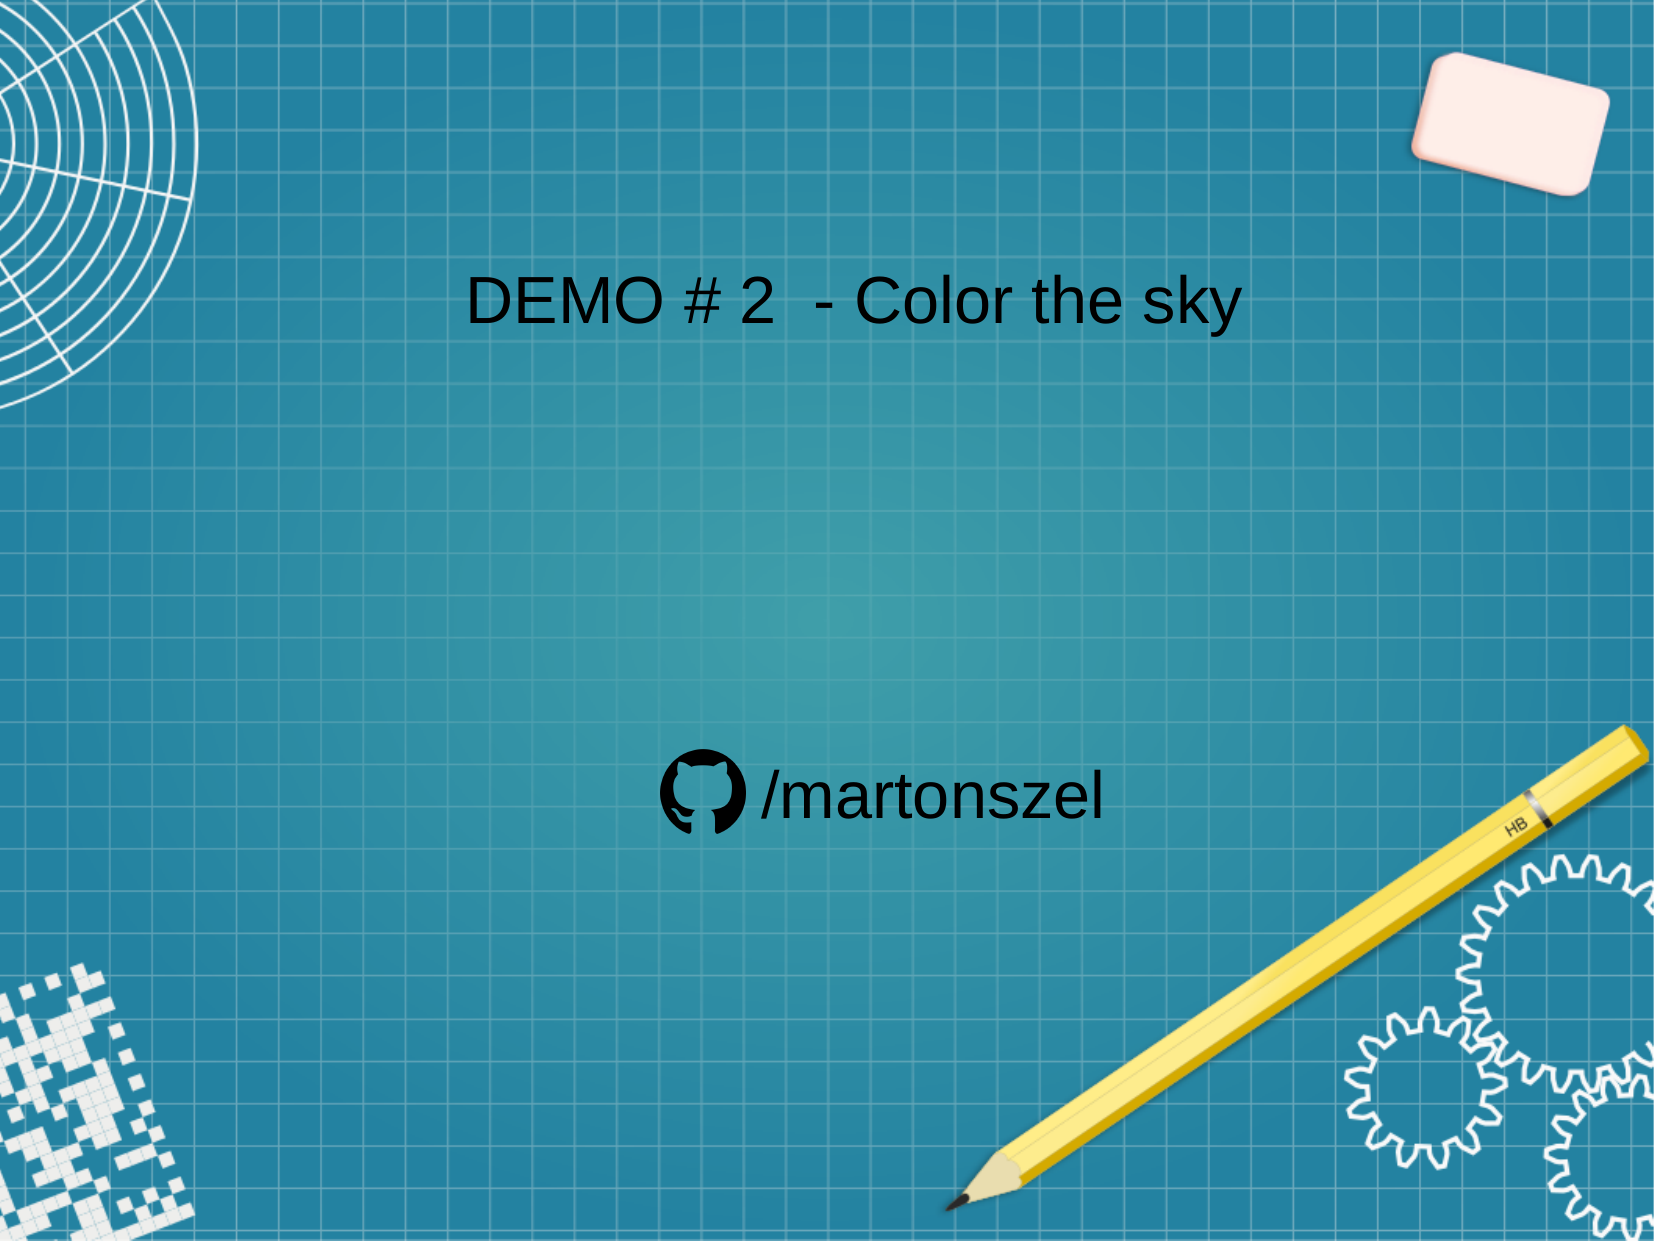

DEMO # 2 - Color the sky
# /martonszel